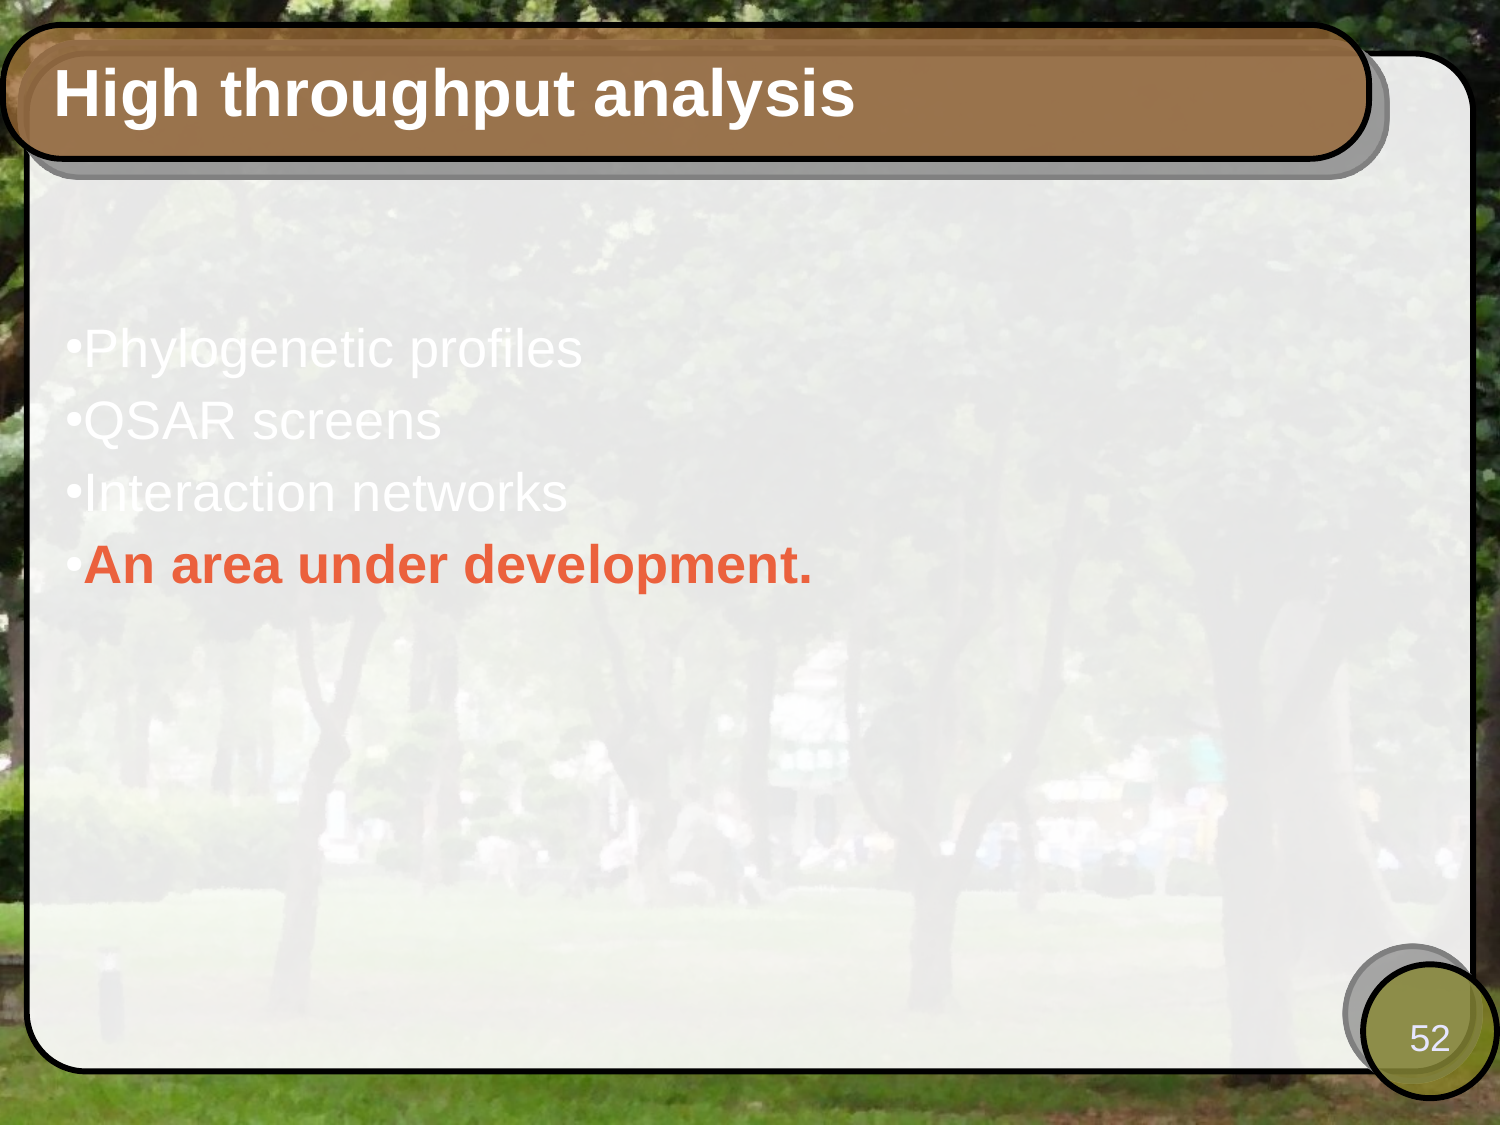

# High throughput analysis
Phylogenetic profiles
QSAR screens
Interaction networks
An area under development.
52